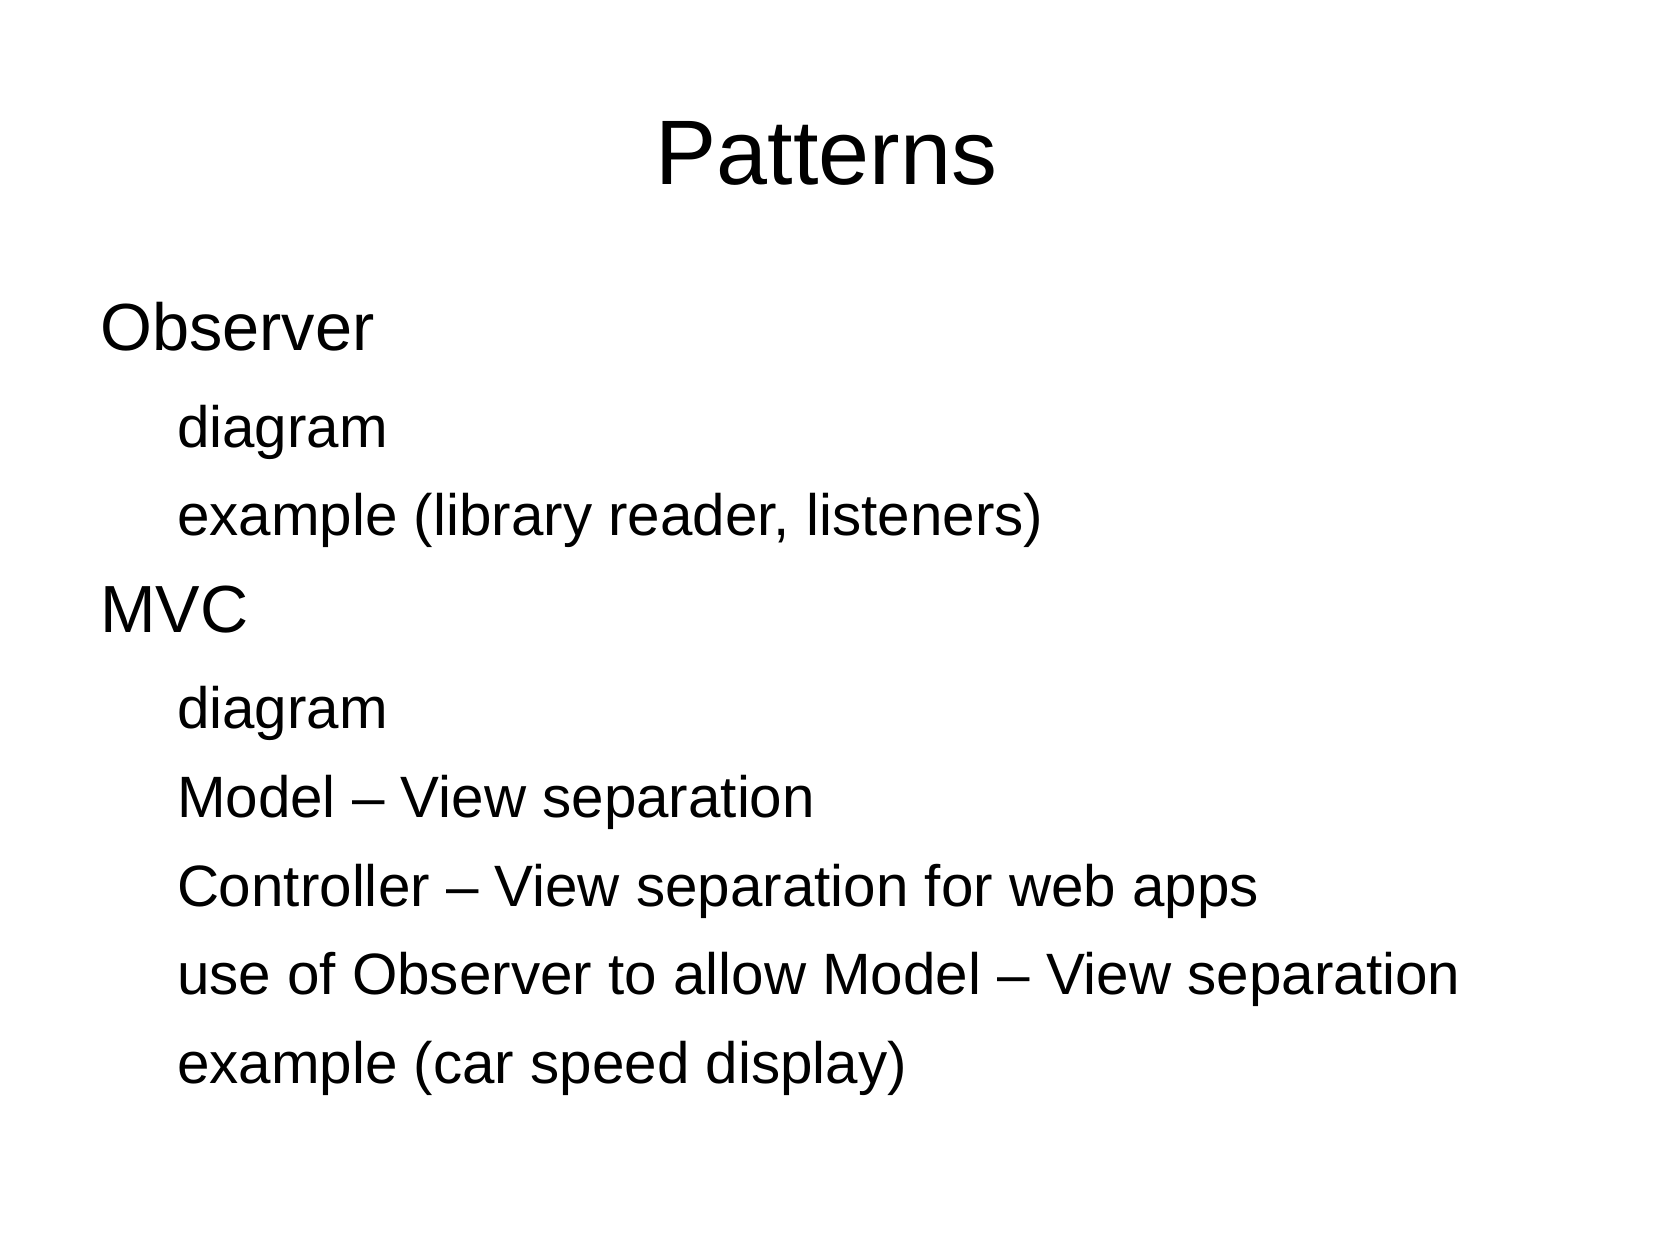

# Patterns
Observer
diagram
example (library reader, listeners)
MVC
diagram
Model – View separation
Controller – View separation for web apps
use of Observer to allow Model – View separation
example (car speed display)